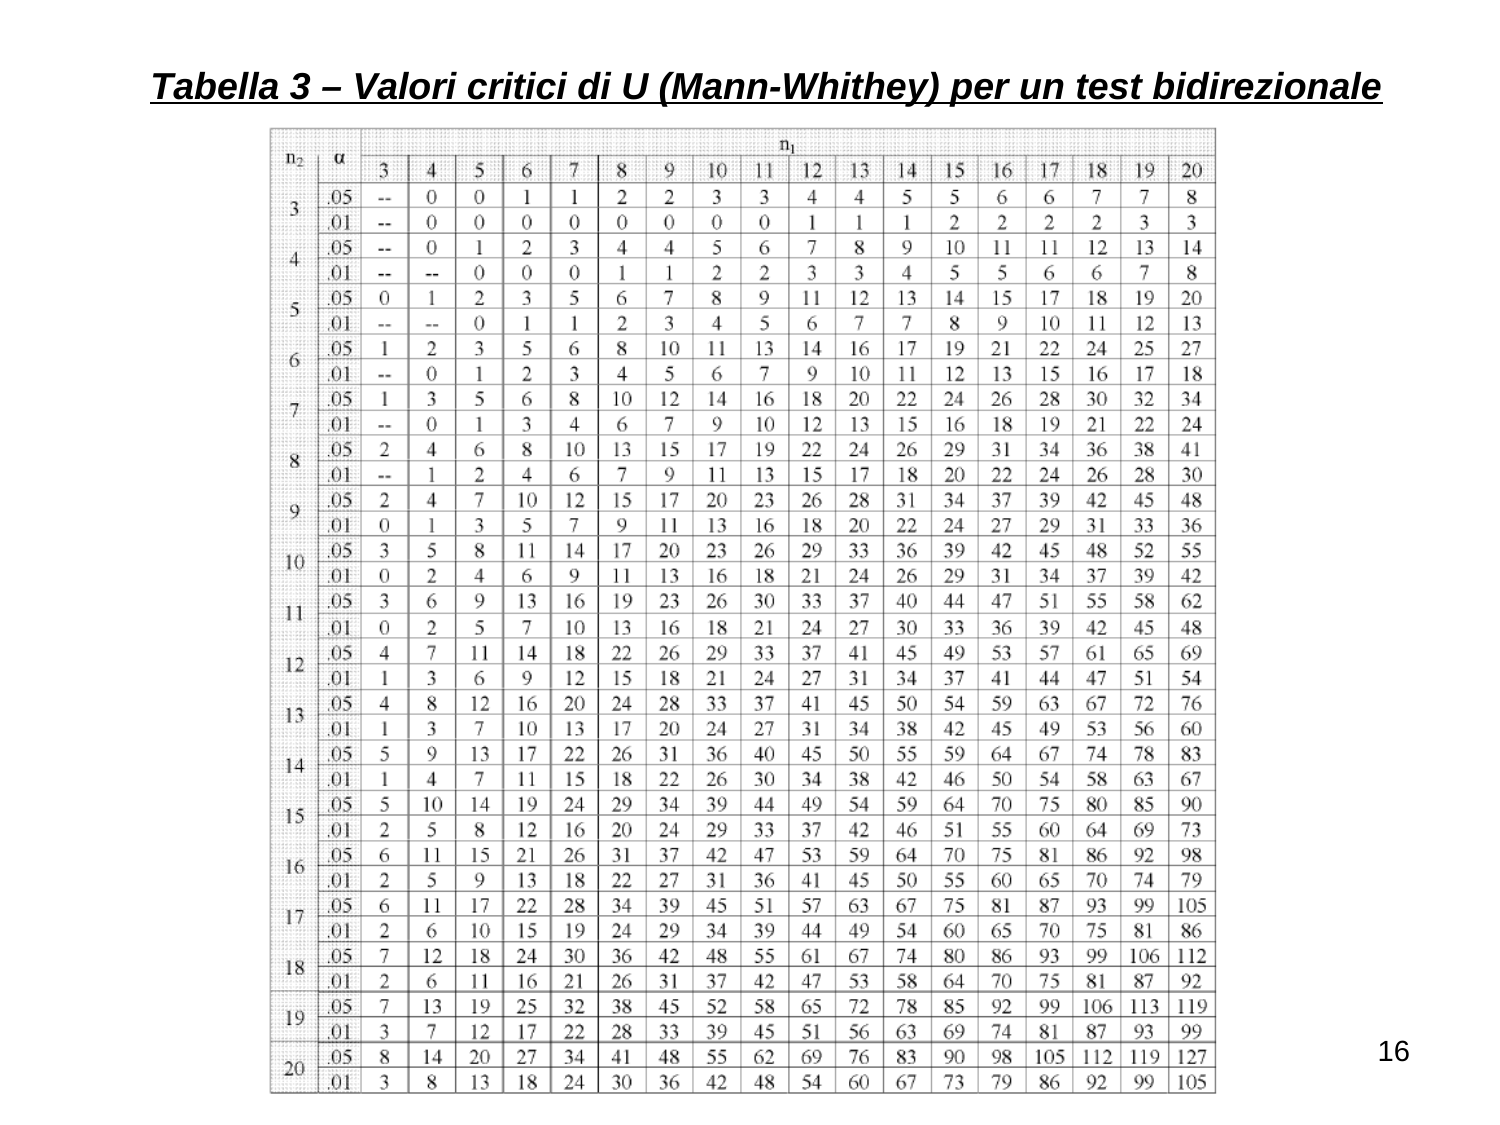

Tabella 3 – Valori critici di U (Mann-Whithey) per un test bidirezionale